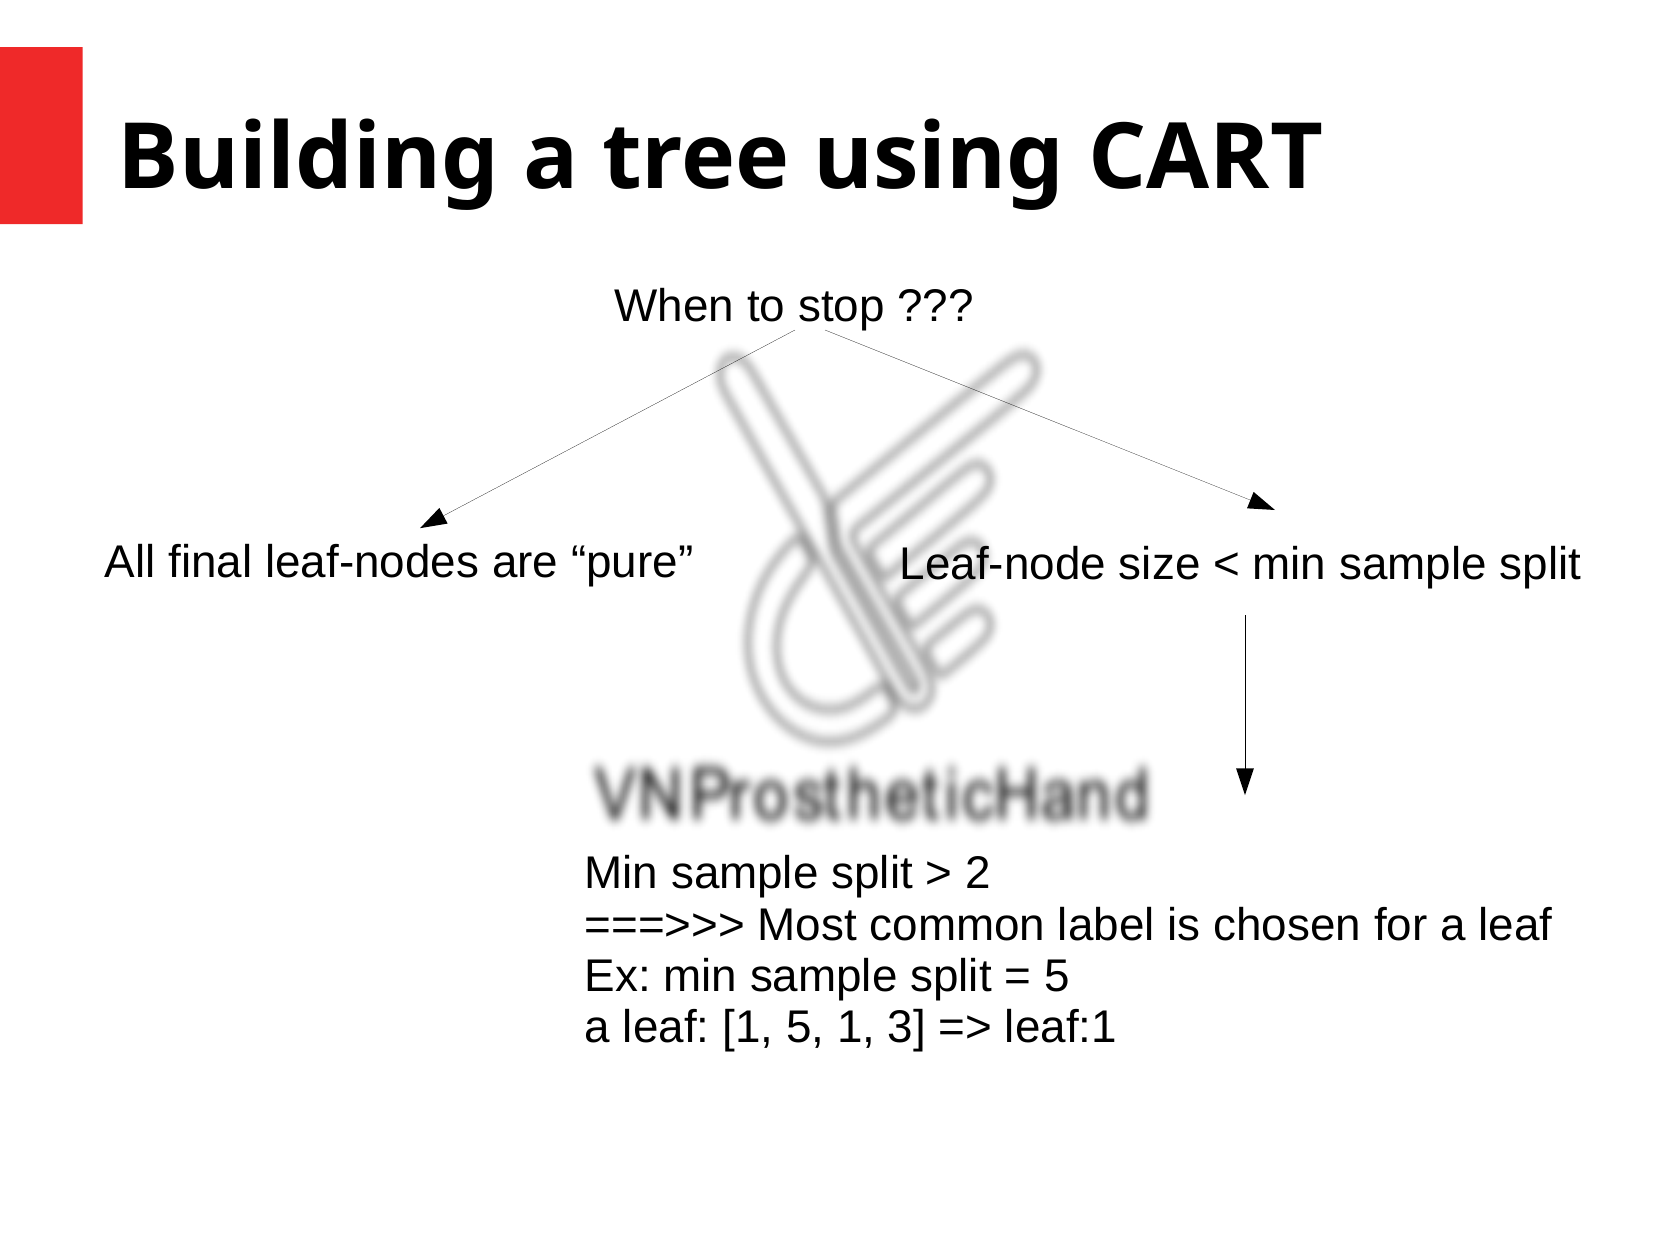

# Building a tree using CART
When to stop ???
All final leaf-nodes are “pure”
Leaf-node size < min sample split
Min sample split > 2
===>>> Most common label is chosen for a leaf
Ex: min sample split = 5
a leaf: [1, 5, 1, 3] => leaf:1
15